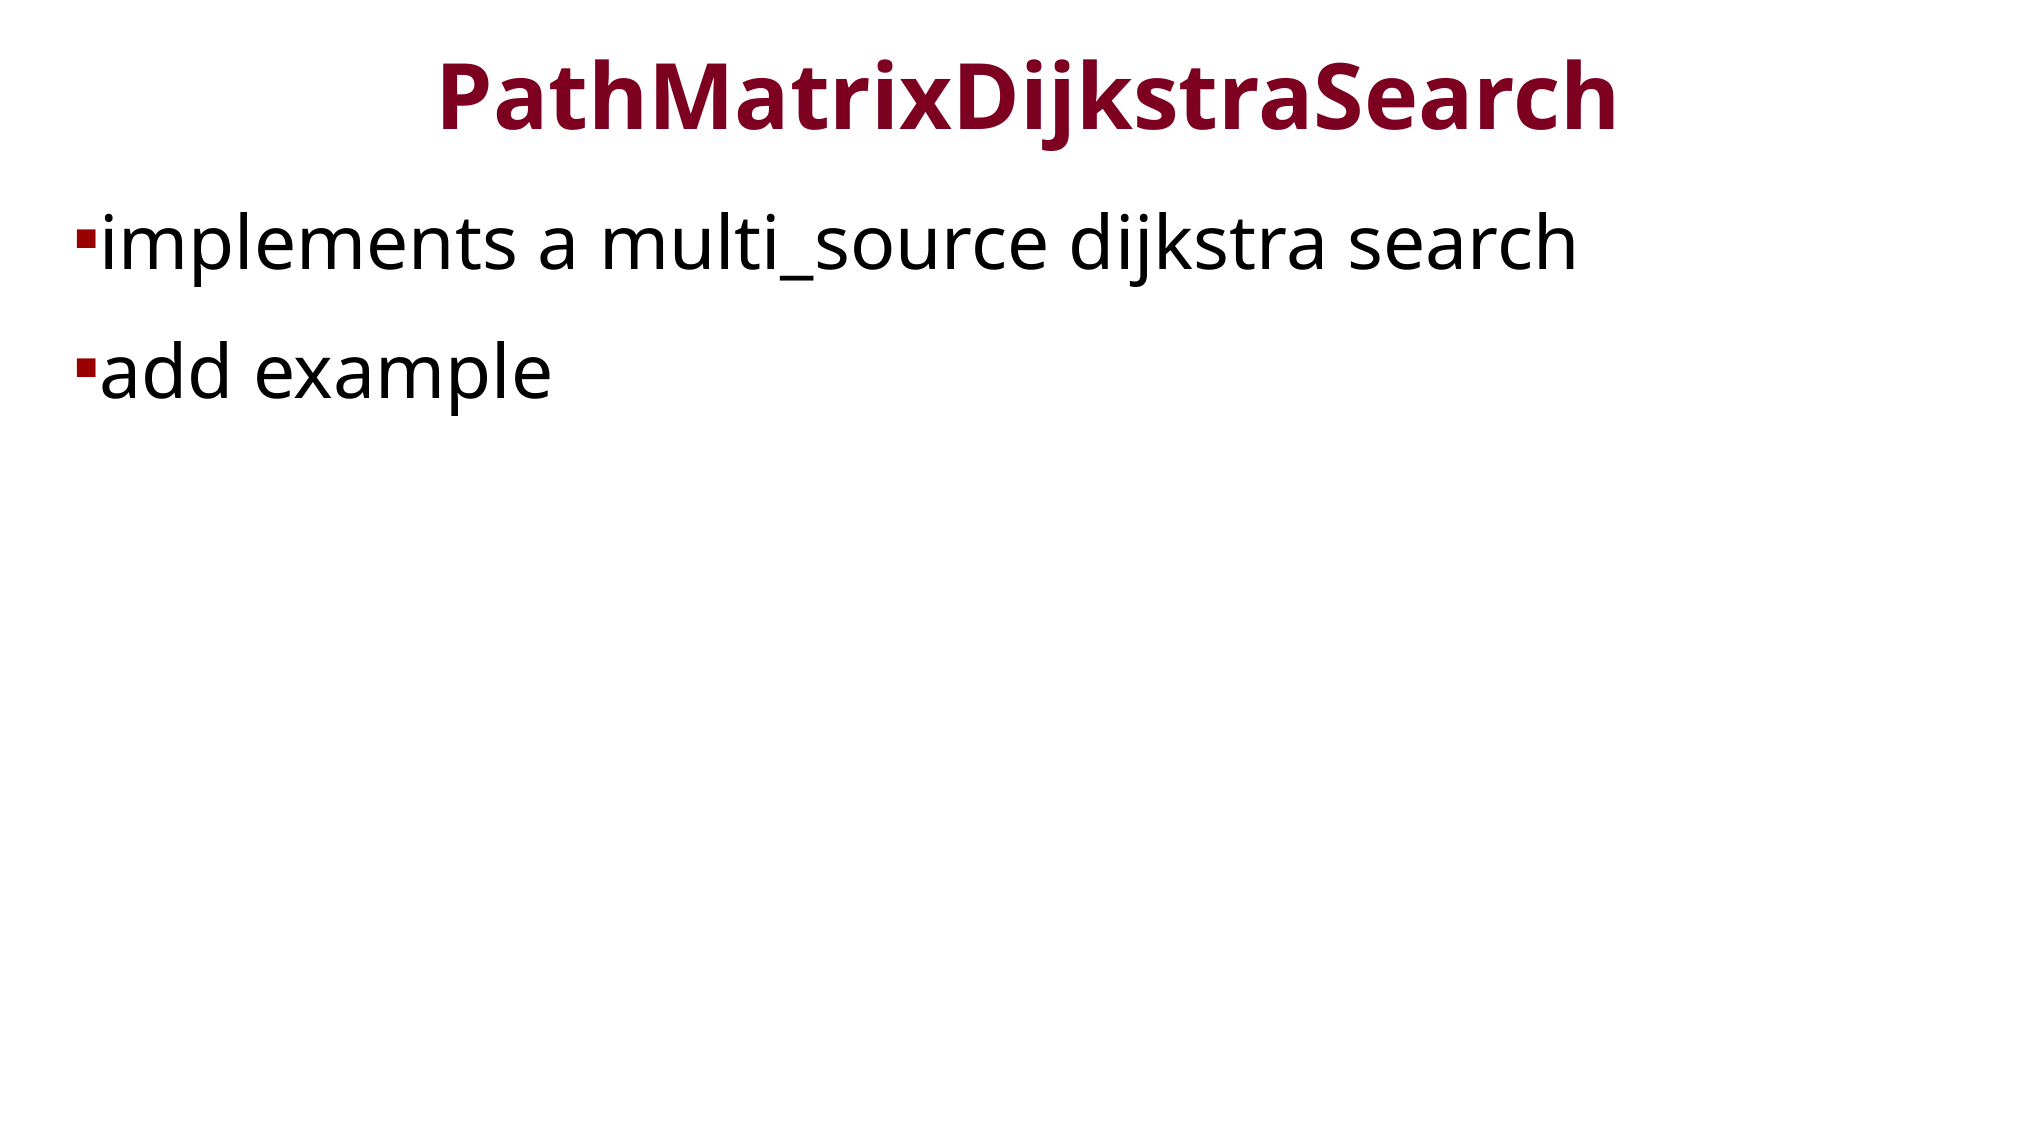

# PathMatrixDijkstraSearch
implements a multi_source dijkstra search
add example